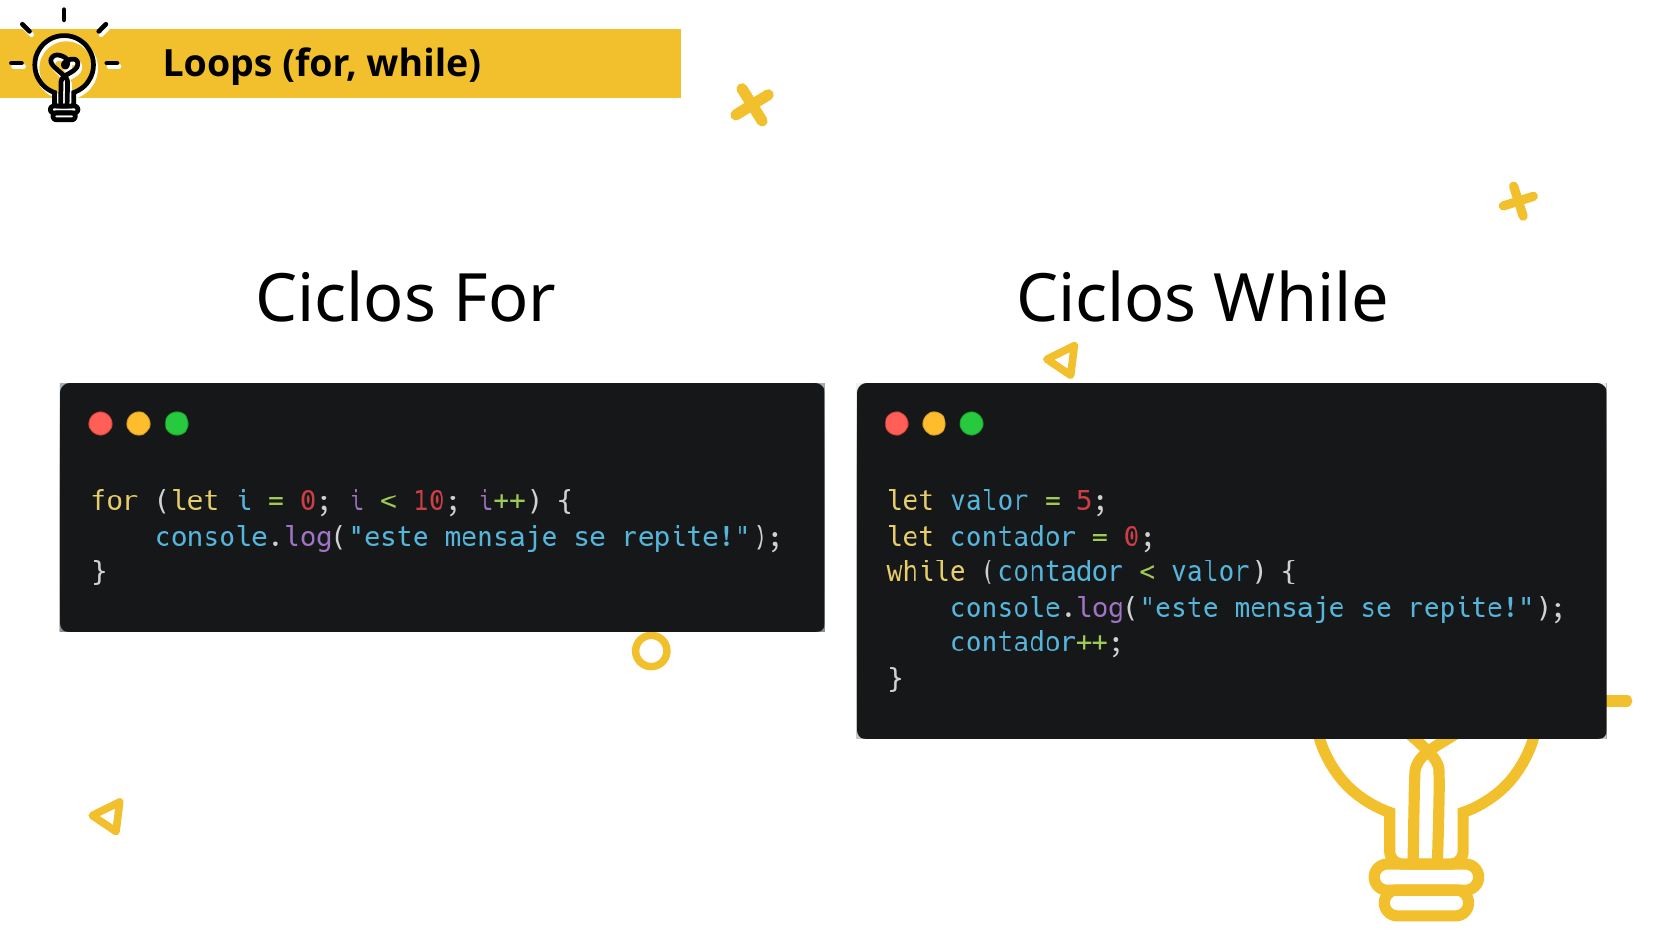

Loops (for, while)
Ciclos For
Ciclos While